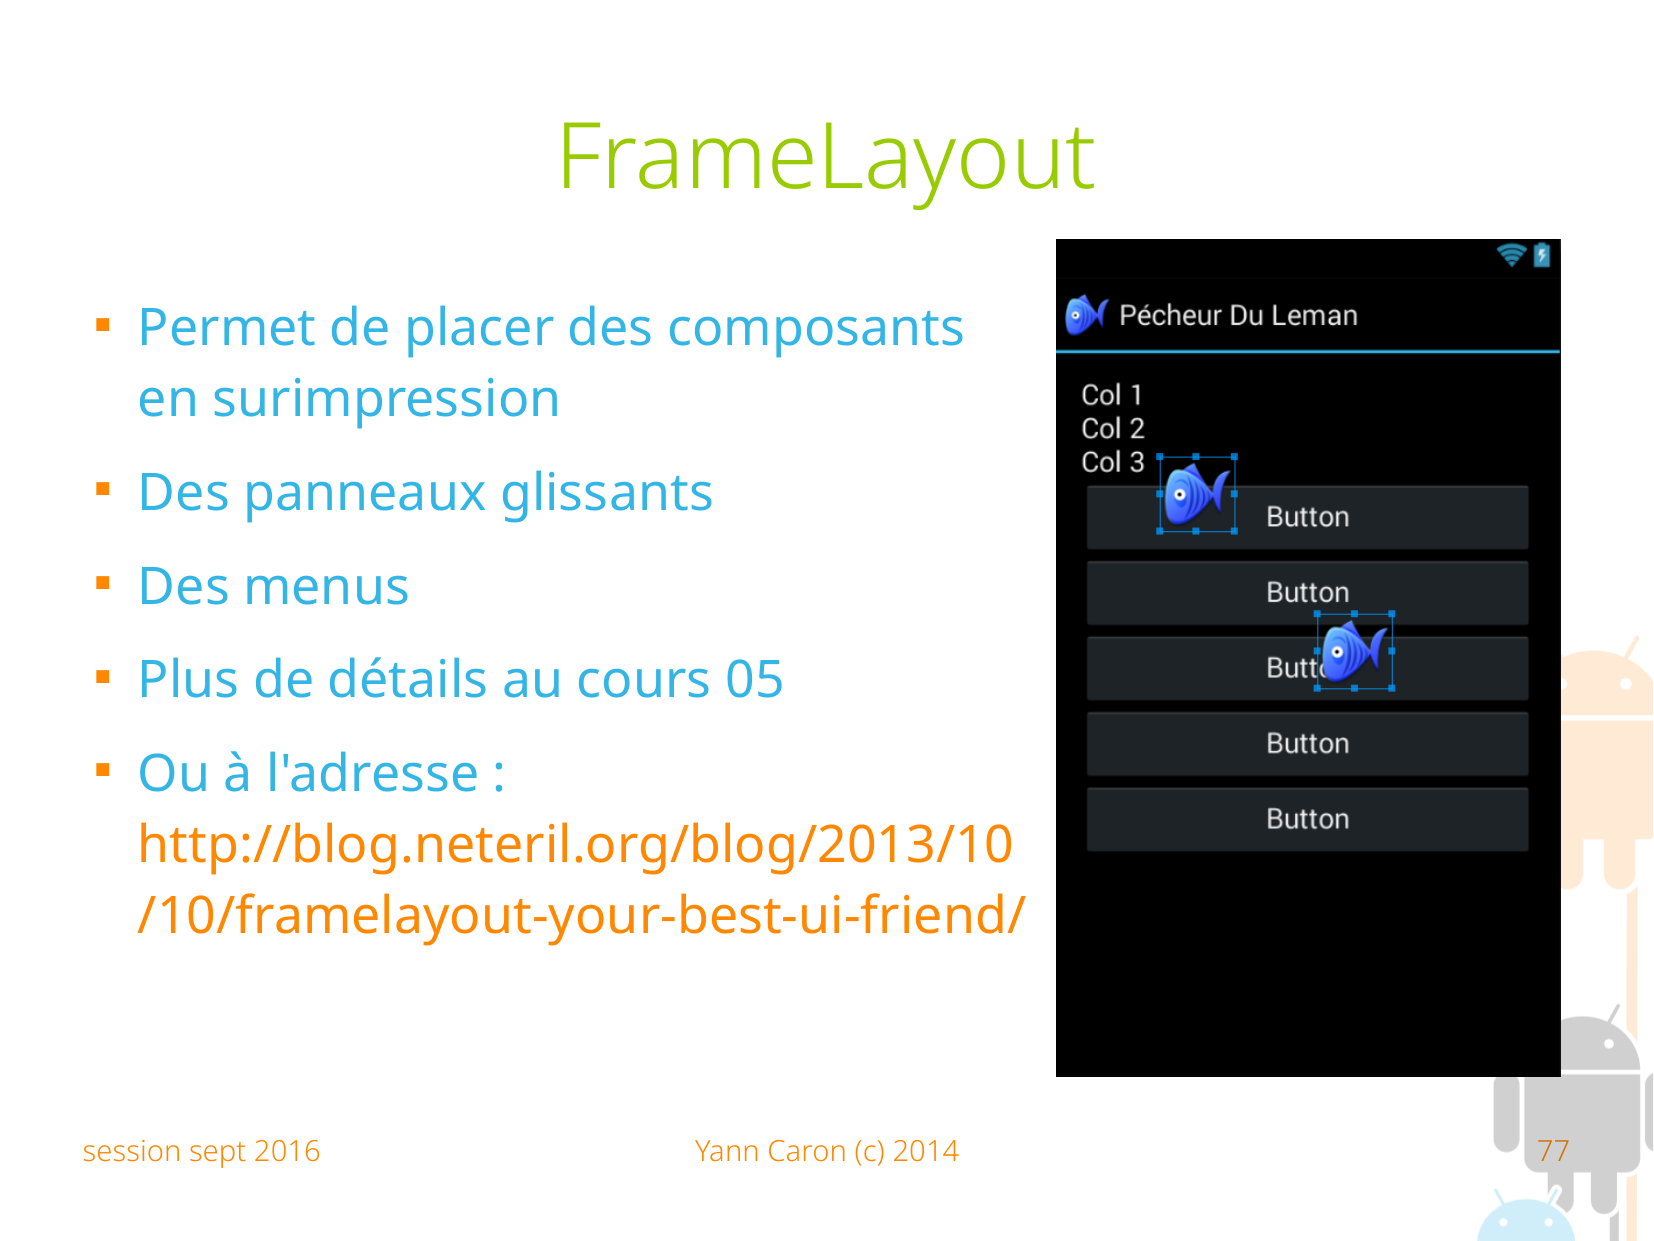

# FrameLayout
Permet de placer des composants en surimpression
Des panneaux glissants
Des menus
Plus de détails au cours 05
Ou à l'adresse : http://blog.neteril.org/blog/2013/10/10/framelayout-your-best-ui-friend/
session sept 2016
Yann Caron (c) 2014
77